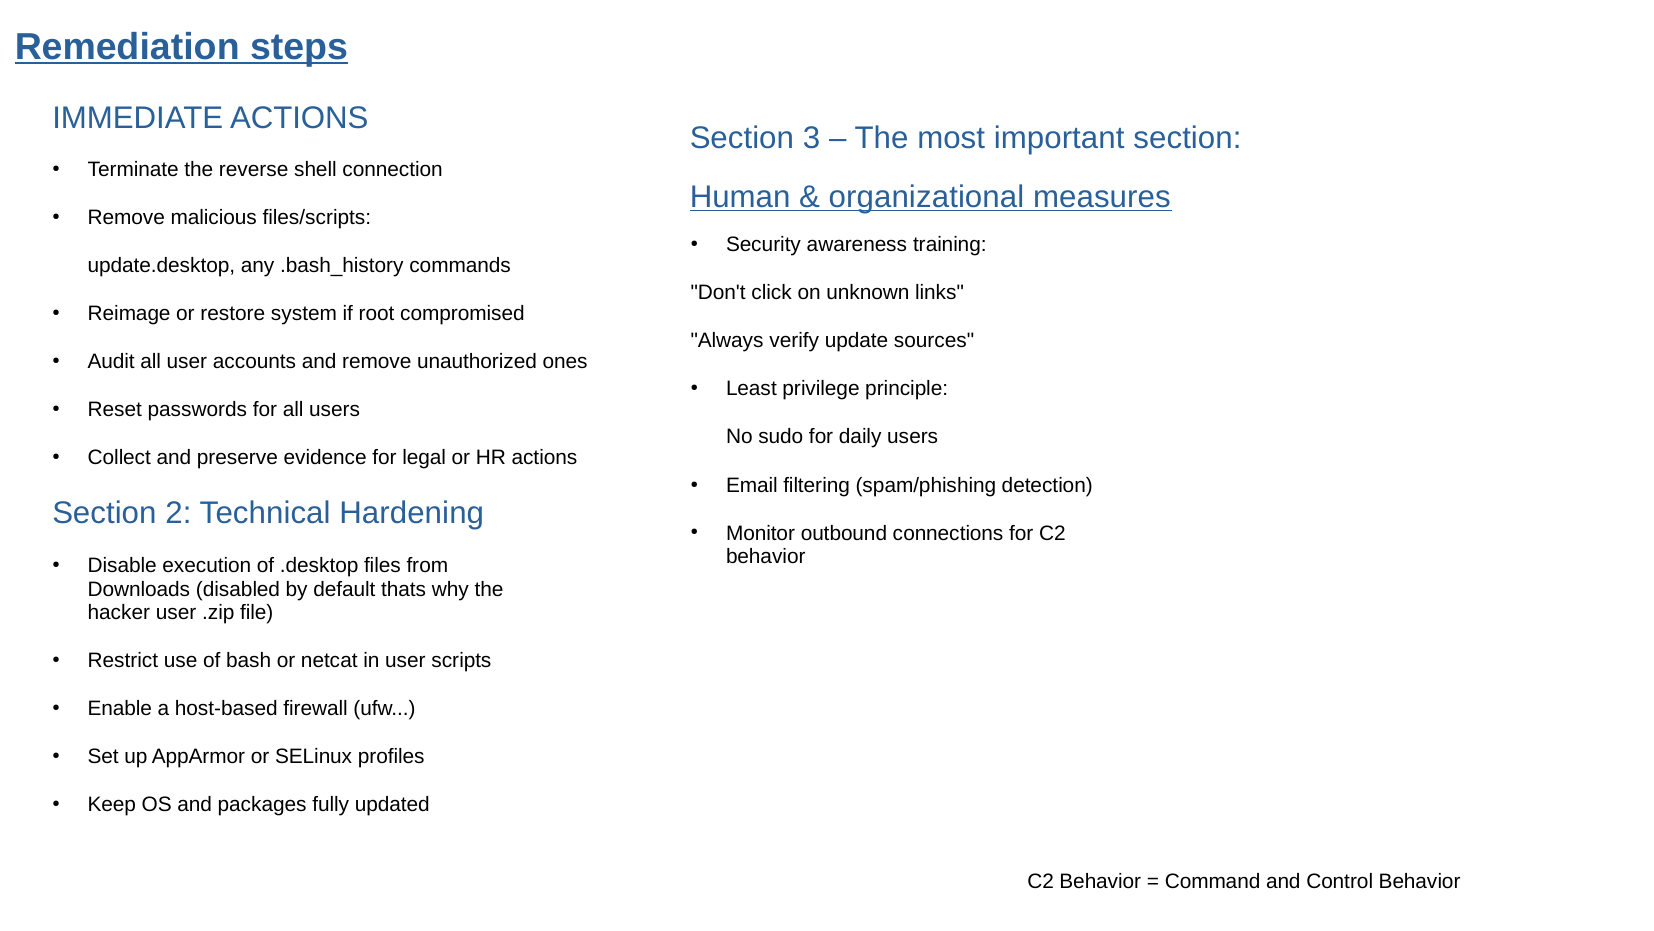

Remediation steps
IMMEDIATE ACTIONS
Section 3 – The most important section:
Human & organizational measures
Terminate the reverse shell connection
Remove malicious files/scripts:
update.desktop, any .bash_history commands
Reimage or restore system if root compromised
Audit all user accounts and remove unauthorized ones
Reset passwords for all users
Collect and preserve evidence for legal or HR actions
Security awareness training:
"Don't click on unknown links"
"Always verify update sources"
Least privilege principle:
No sudo for daily users
Email filtering (spam/phishing detection)
Monitor outbound connections for C2 behavior
Section 2: Technical Hardening
Disable execution of .desktop files from Downloads (disabled by default thats why the hacker user .zip file)
Restrict use of bash or netcat in user scripts
Enable a host-based firewall (ufw...)
Set up AppArmor or SELinux profiles
Keep OS and packages fully updated
20
C2 Behavior = Command and Control Behavior